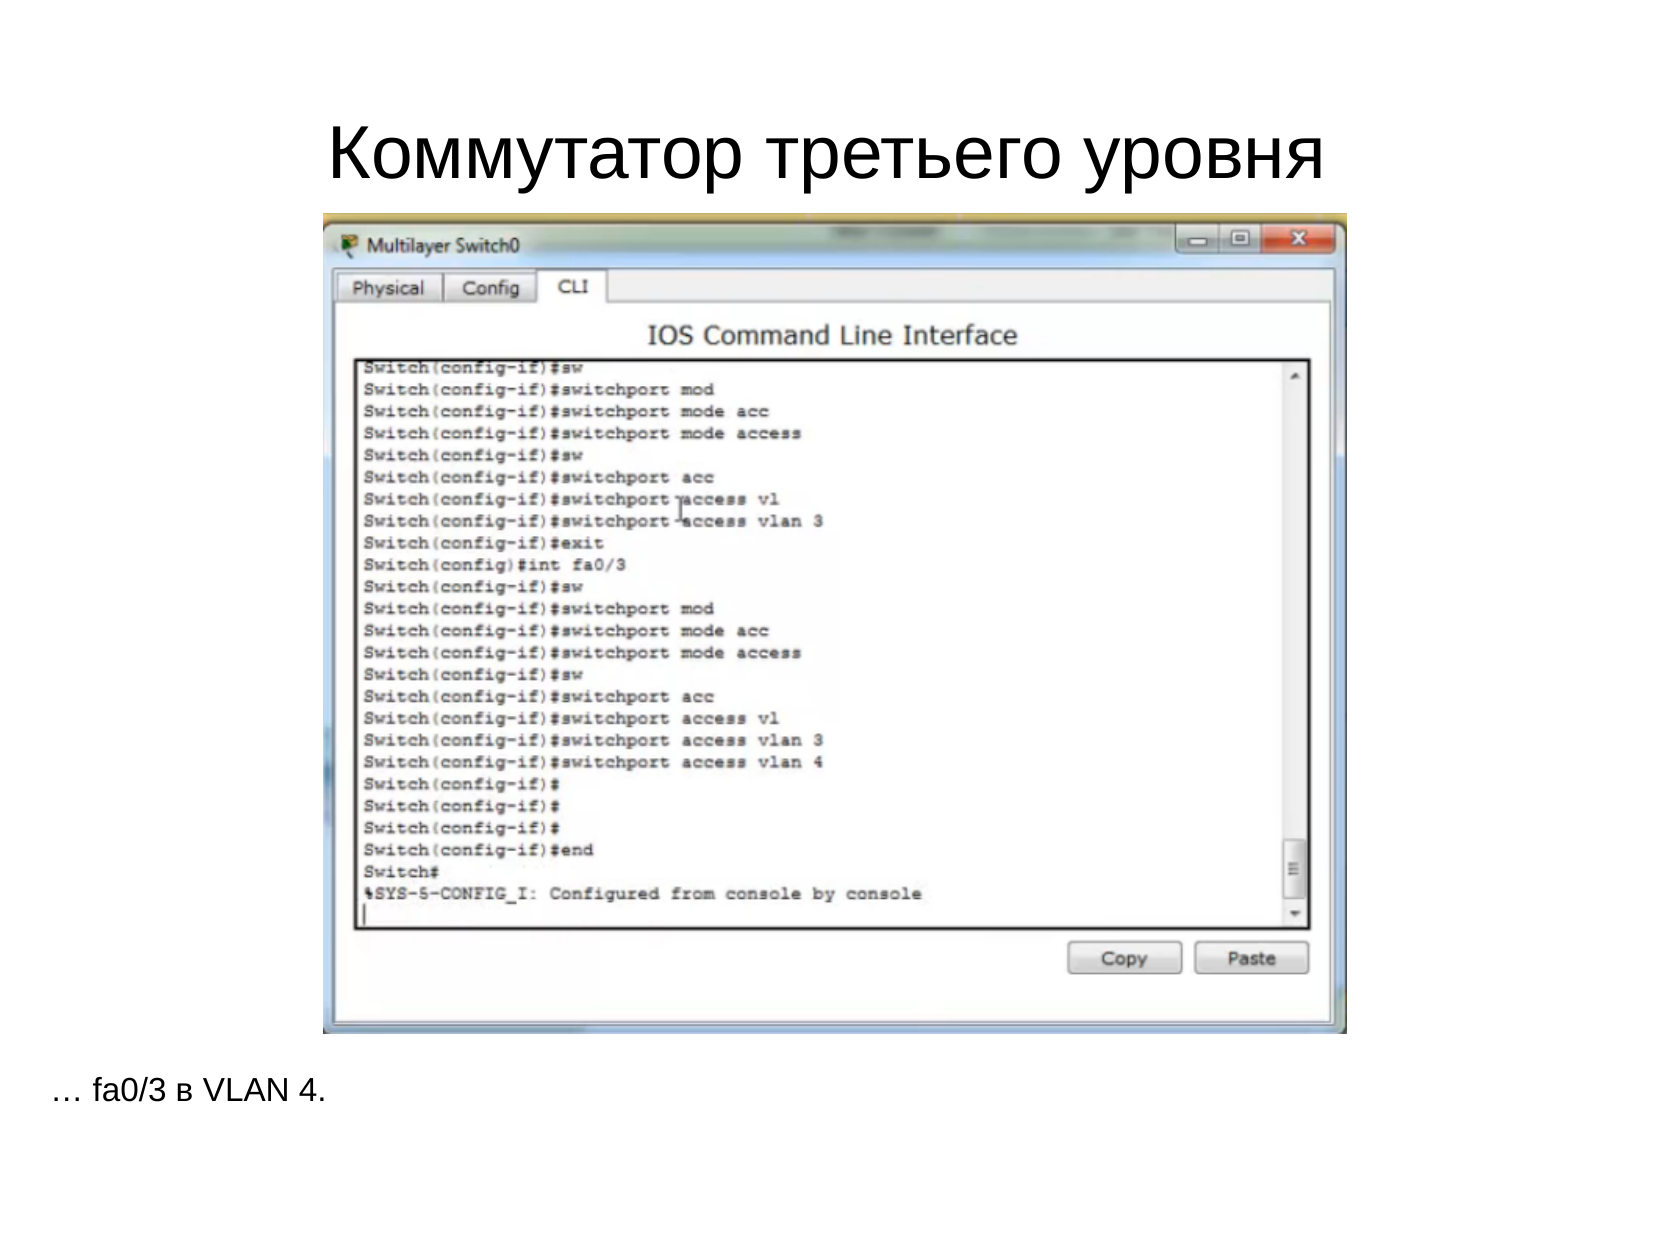

# Коммутатор третьего уровня
… fa0/3 в VLAN 4.